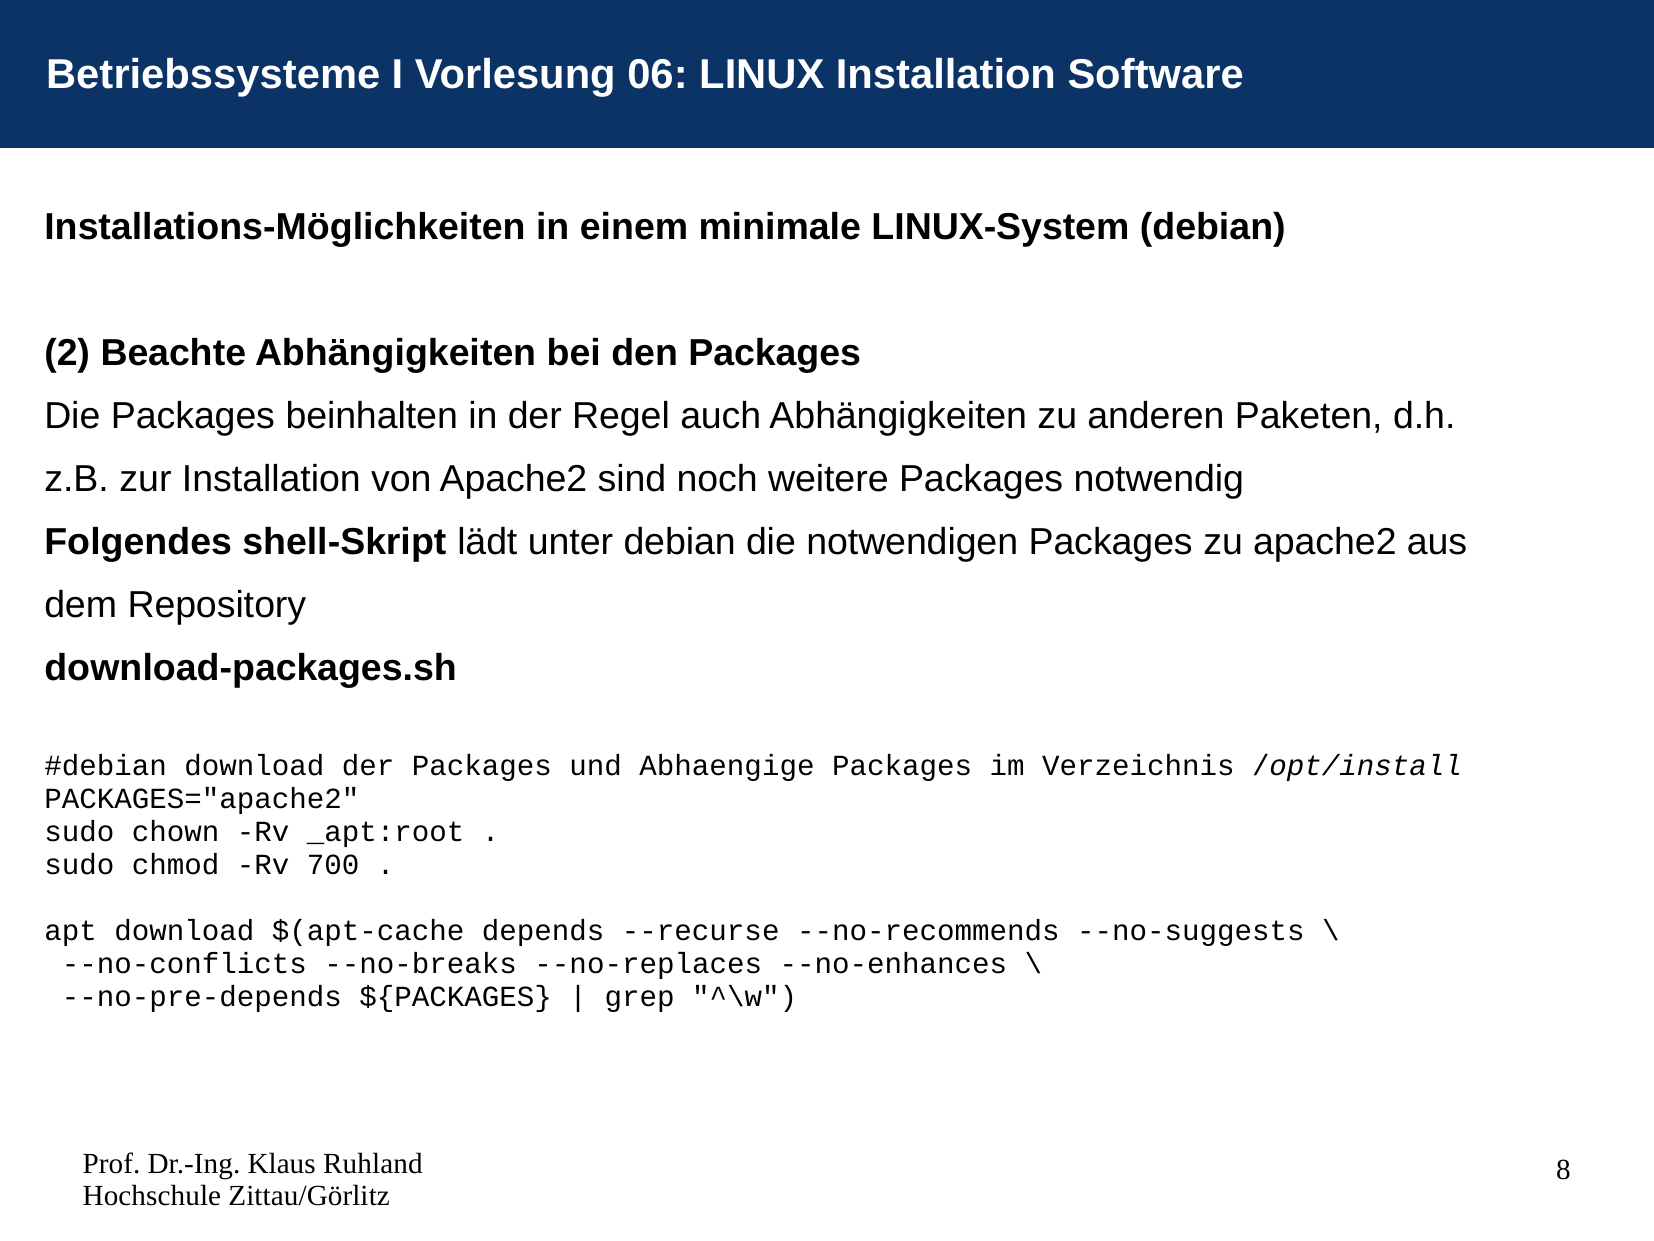

Installations-Möglichkeiten in einem minimale LINUX-System (debian)
(2) Beachte Abhängigkeiten bei den Packages
Die Packages beinhalten in der Regel auch Abhängigkeiten zu anderen Paketen, d.h.
z.B. zur Installation von Apache2 sind noch weitere Packages notwendig
Folgendes shell-Skript lädt unter debian die notwendigen Packages zu apache2 aus dem Repository
download-packages.sh
#debian download der Packages und Abhaengige Packages im Verzeichnis /opt/install
PACKAGES="apache2"
sudo chown -Rv _apt:root .
sudo chmod -Rv 700 .
apt download $(apt-cache depends --recurse --no-recommends --no-suggests \
 --no-conflicts --no-breaks --no-replaces --no-enhances \
 --no-pre-depends ${PACKAGES} | grep "^\w")
8